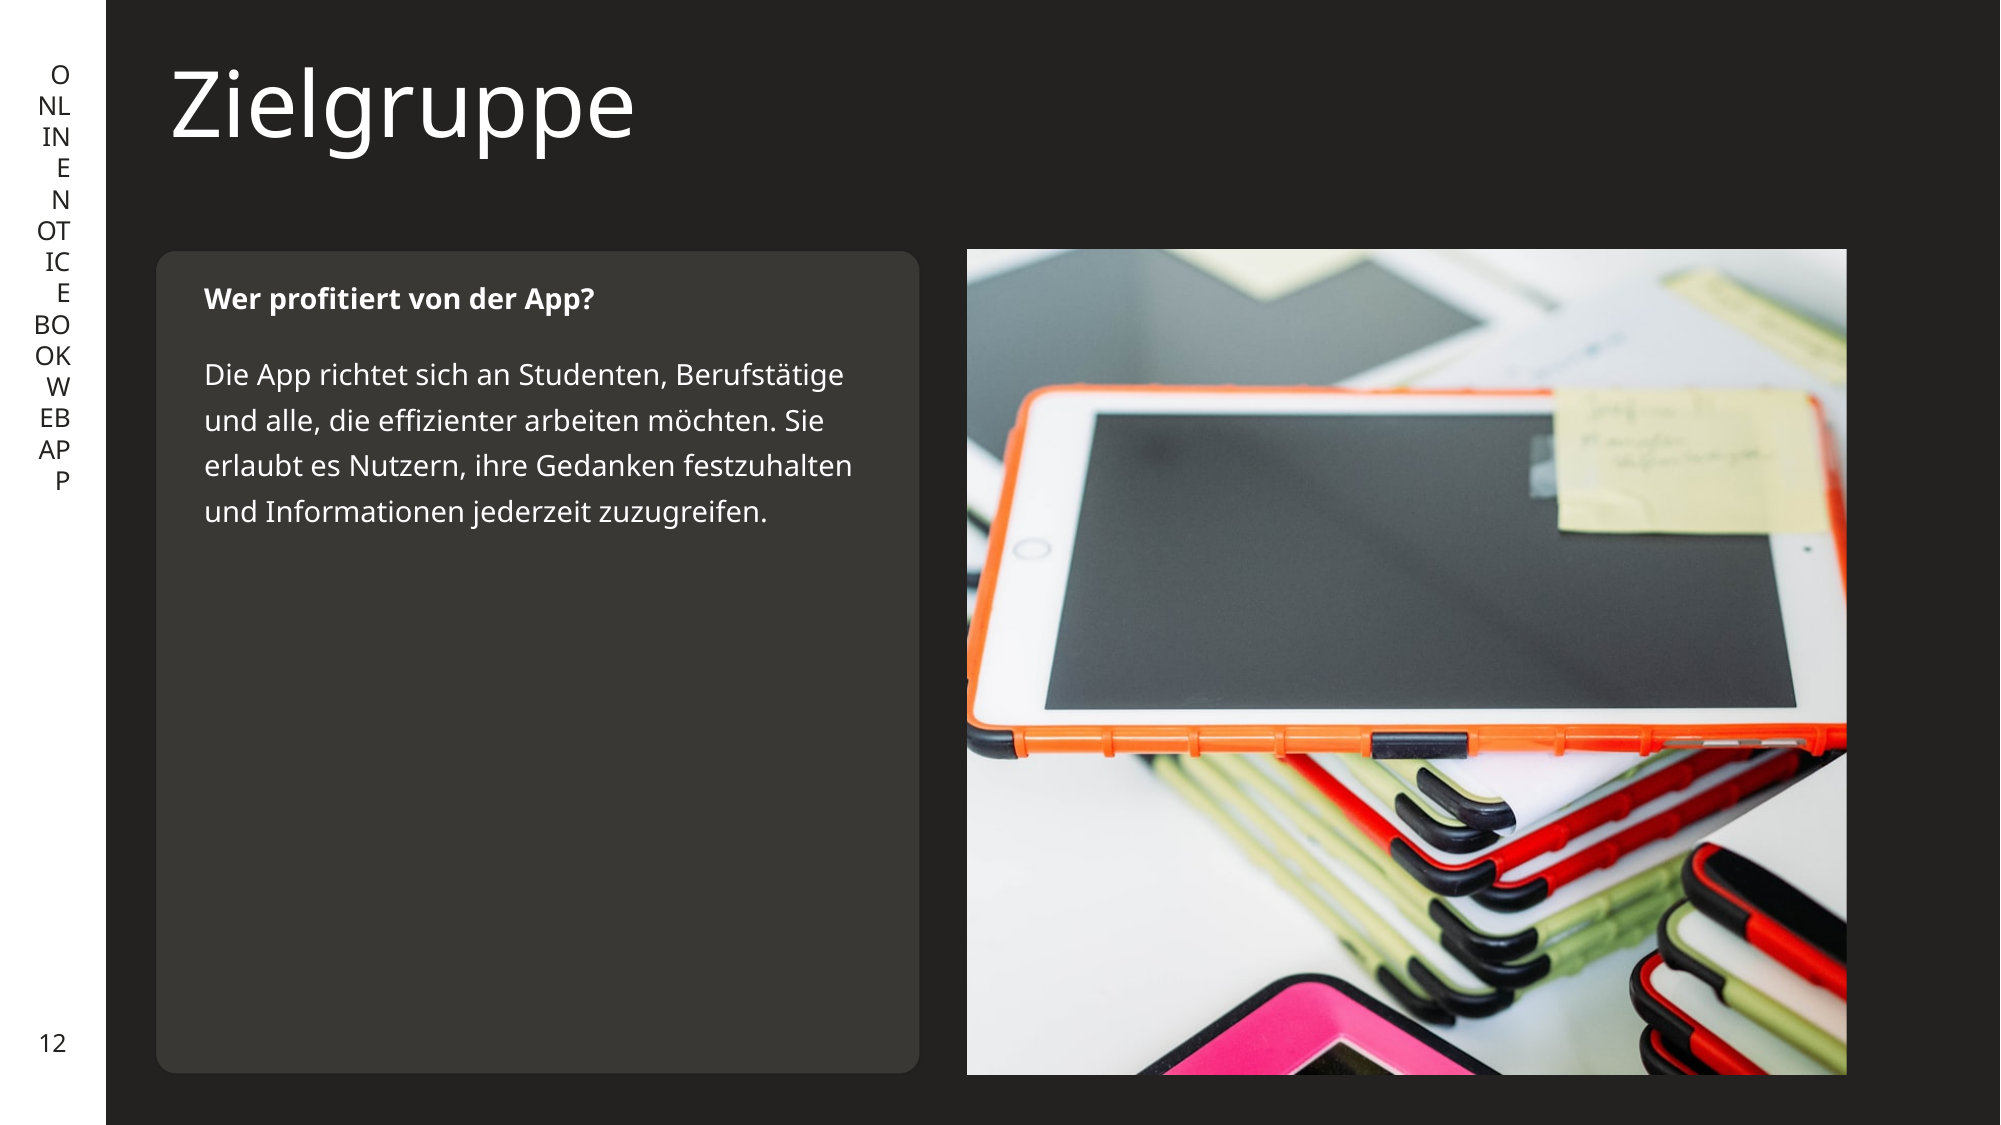

ONLINE NOTICE BOOK WEBAPP
# Zielgruppe
Wer profitiert von der App?
Die App richtet sich an Studenten, Berufstätige und alle, die effizienter arbeiten möchten. Sie erlaubt es Nutzern, ihre Gedanken festzuhalten und Informationen jederzeit zuzugreifen.